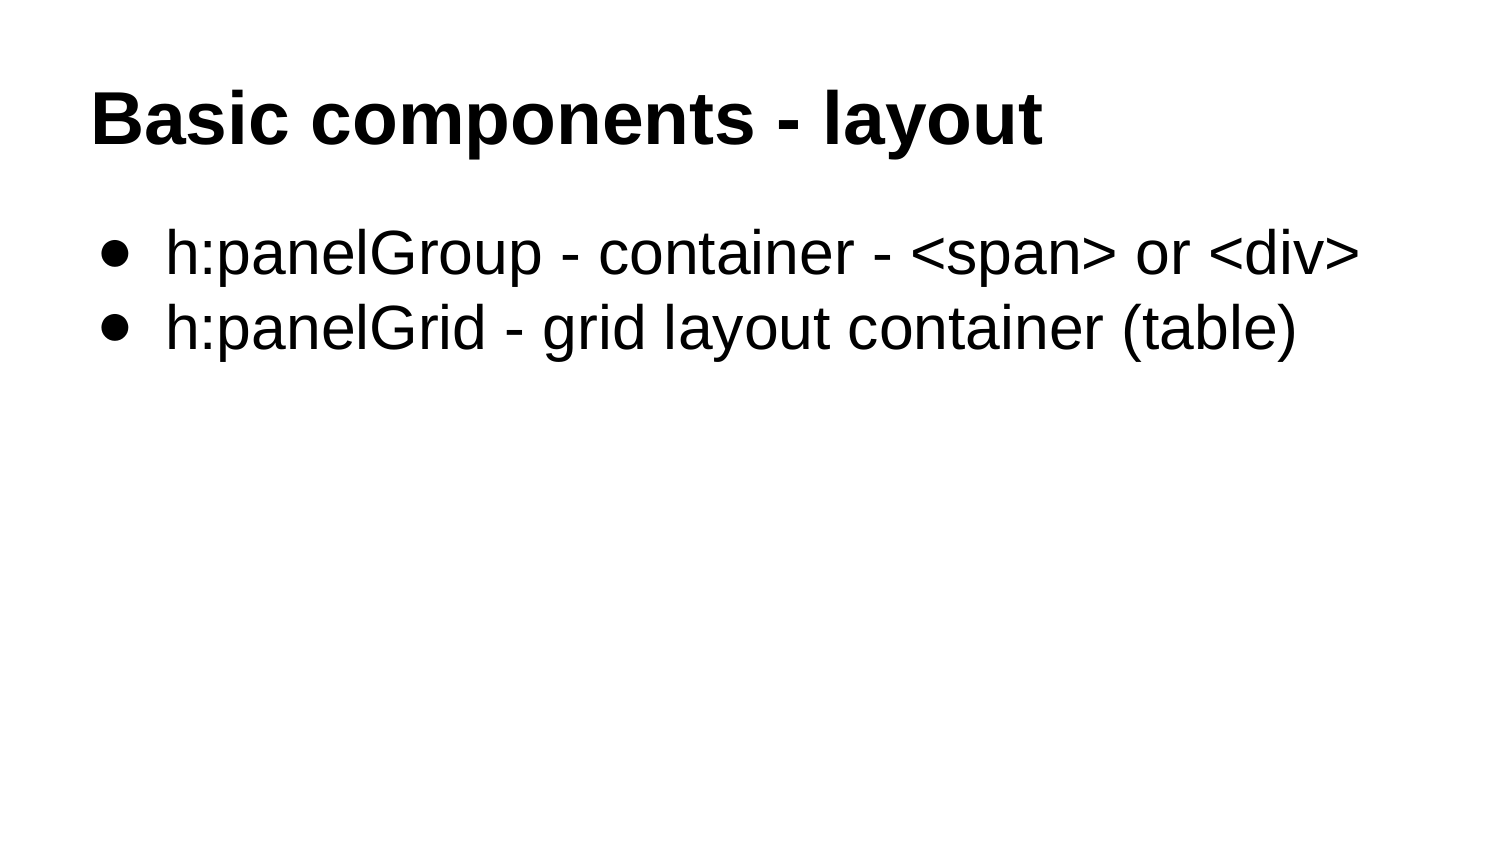

# Basic components - layout
h:panelGroup - container - <span> or <div>
h:panelGrid - grid layout container (table)